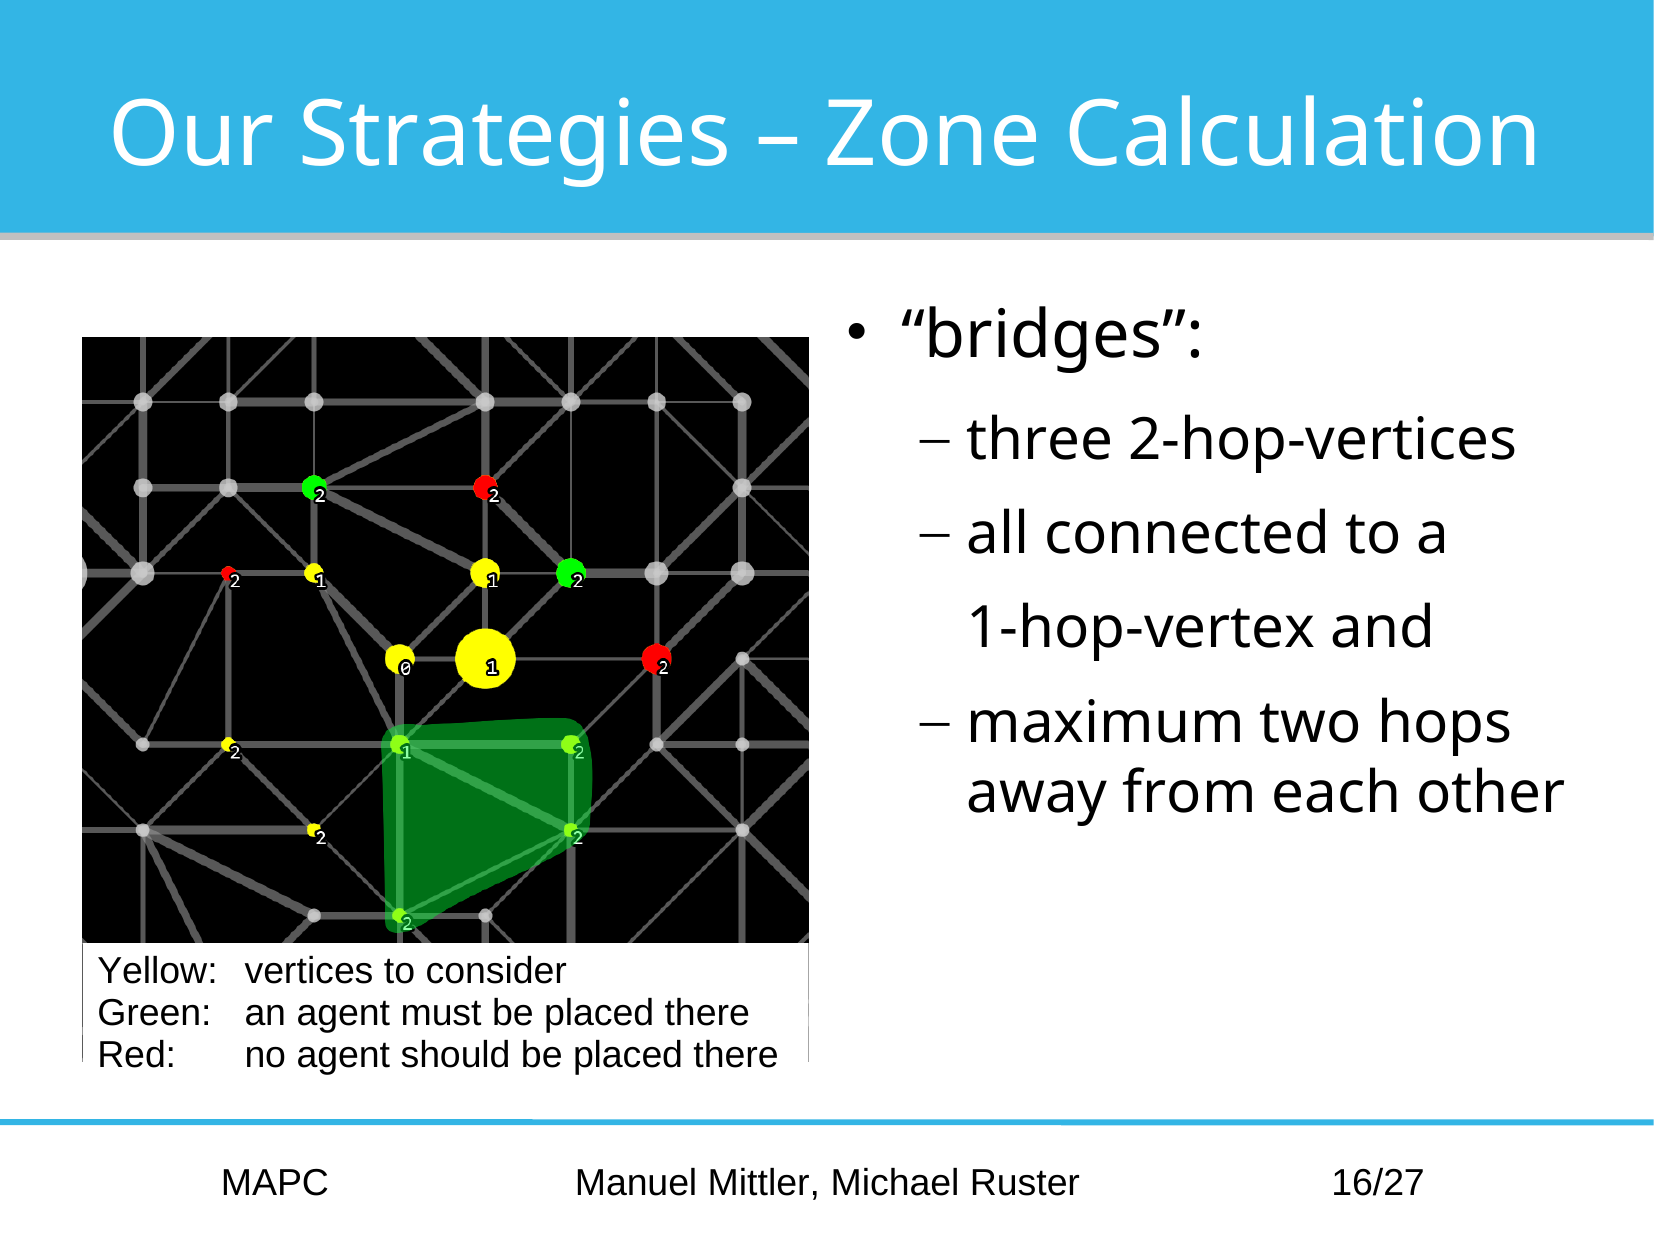

# Our Strategies – Zone Calculation
“bridges”:
three 2-hop-vertices
all connected to a
1-hop-vertex and
maximum two hops away from each other
Yellow:	vertices to consider
Green:	an agent must be placed there
Red:	no agent should be placed there
16